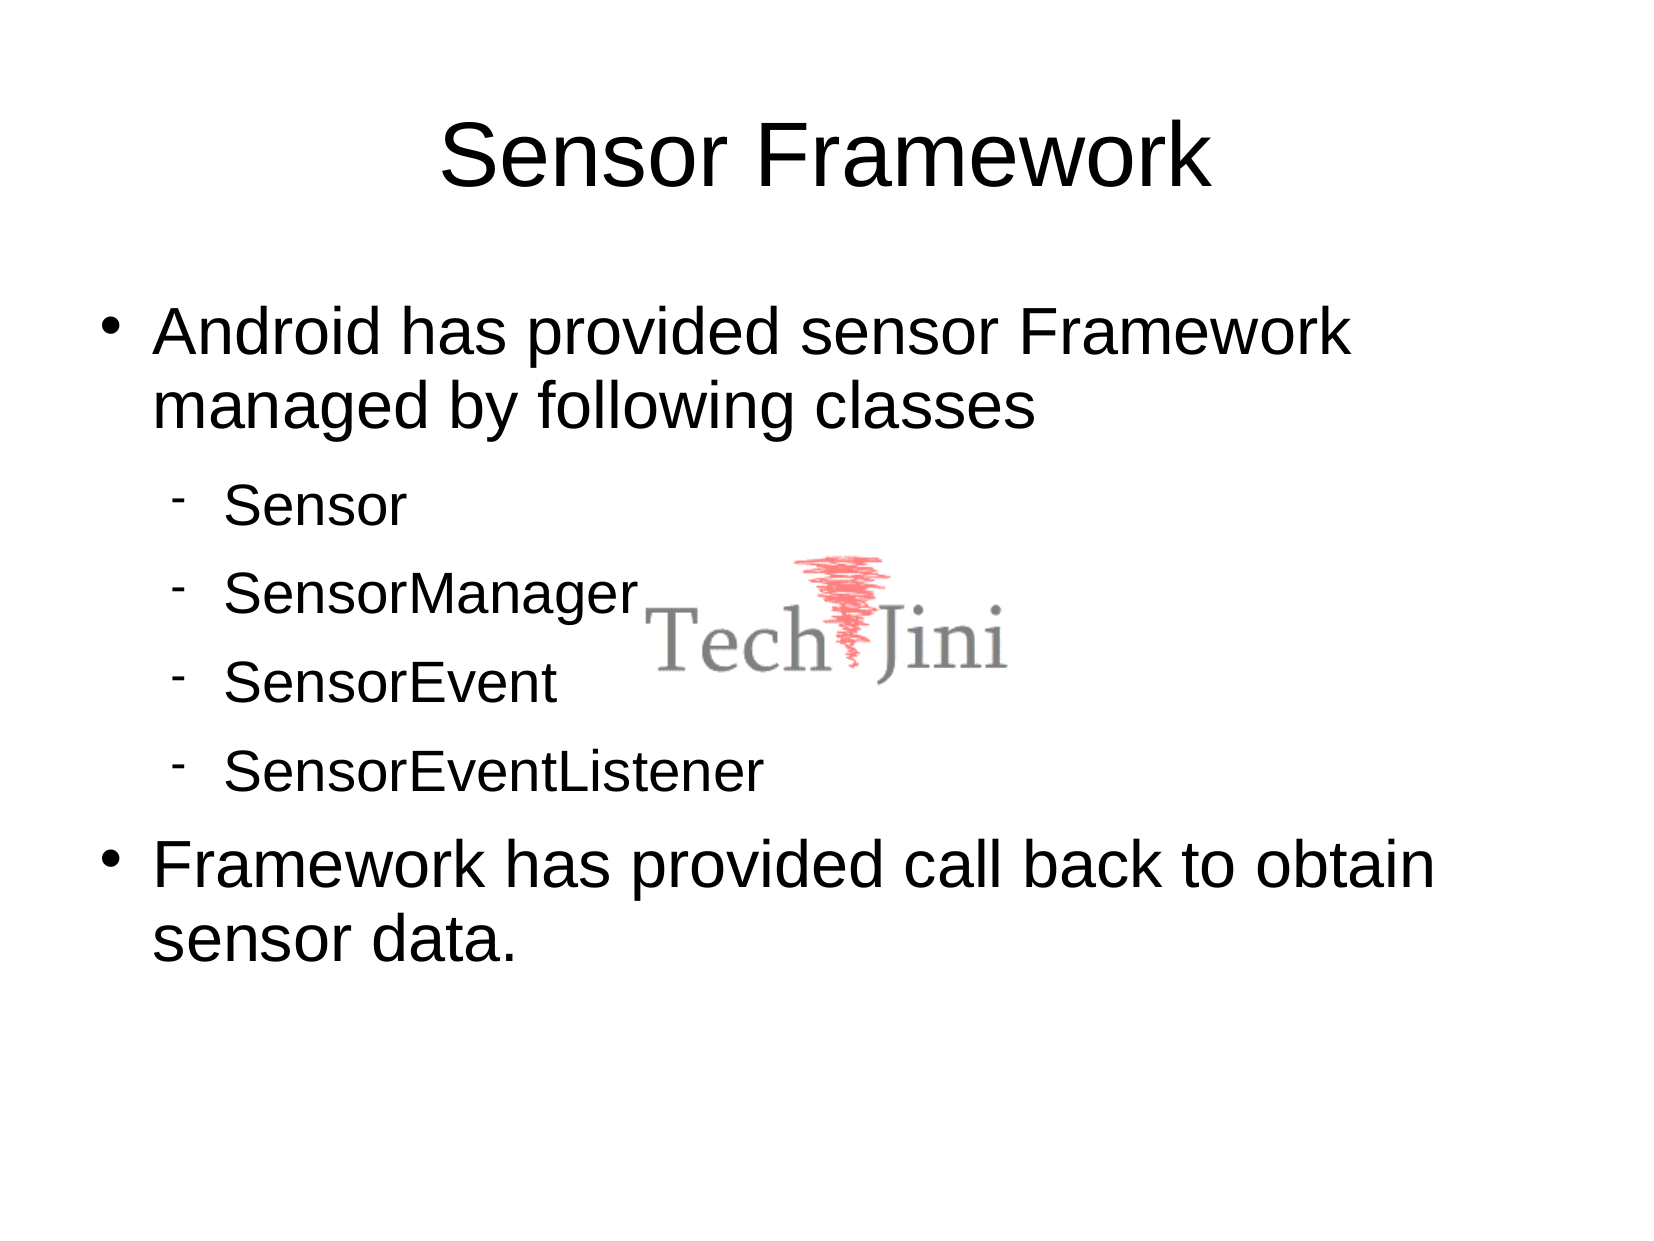

# Sensor Framework
Android has provided sensor Framework managed by following classes
Sensor
SensorManager
SensorEvent
SensorEventListener
Framework has provided call back to obtain sensor data.